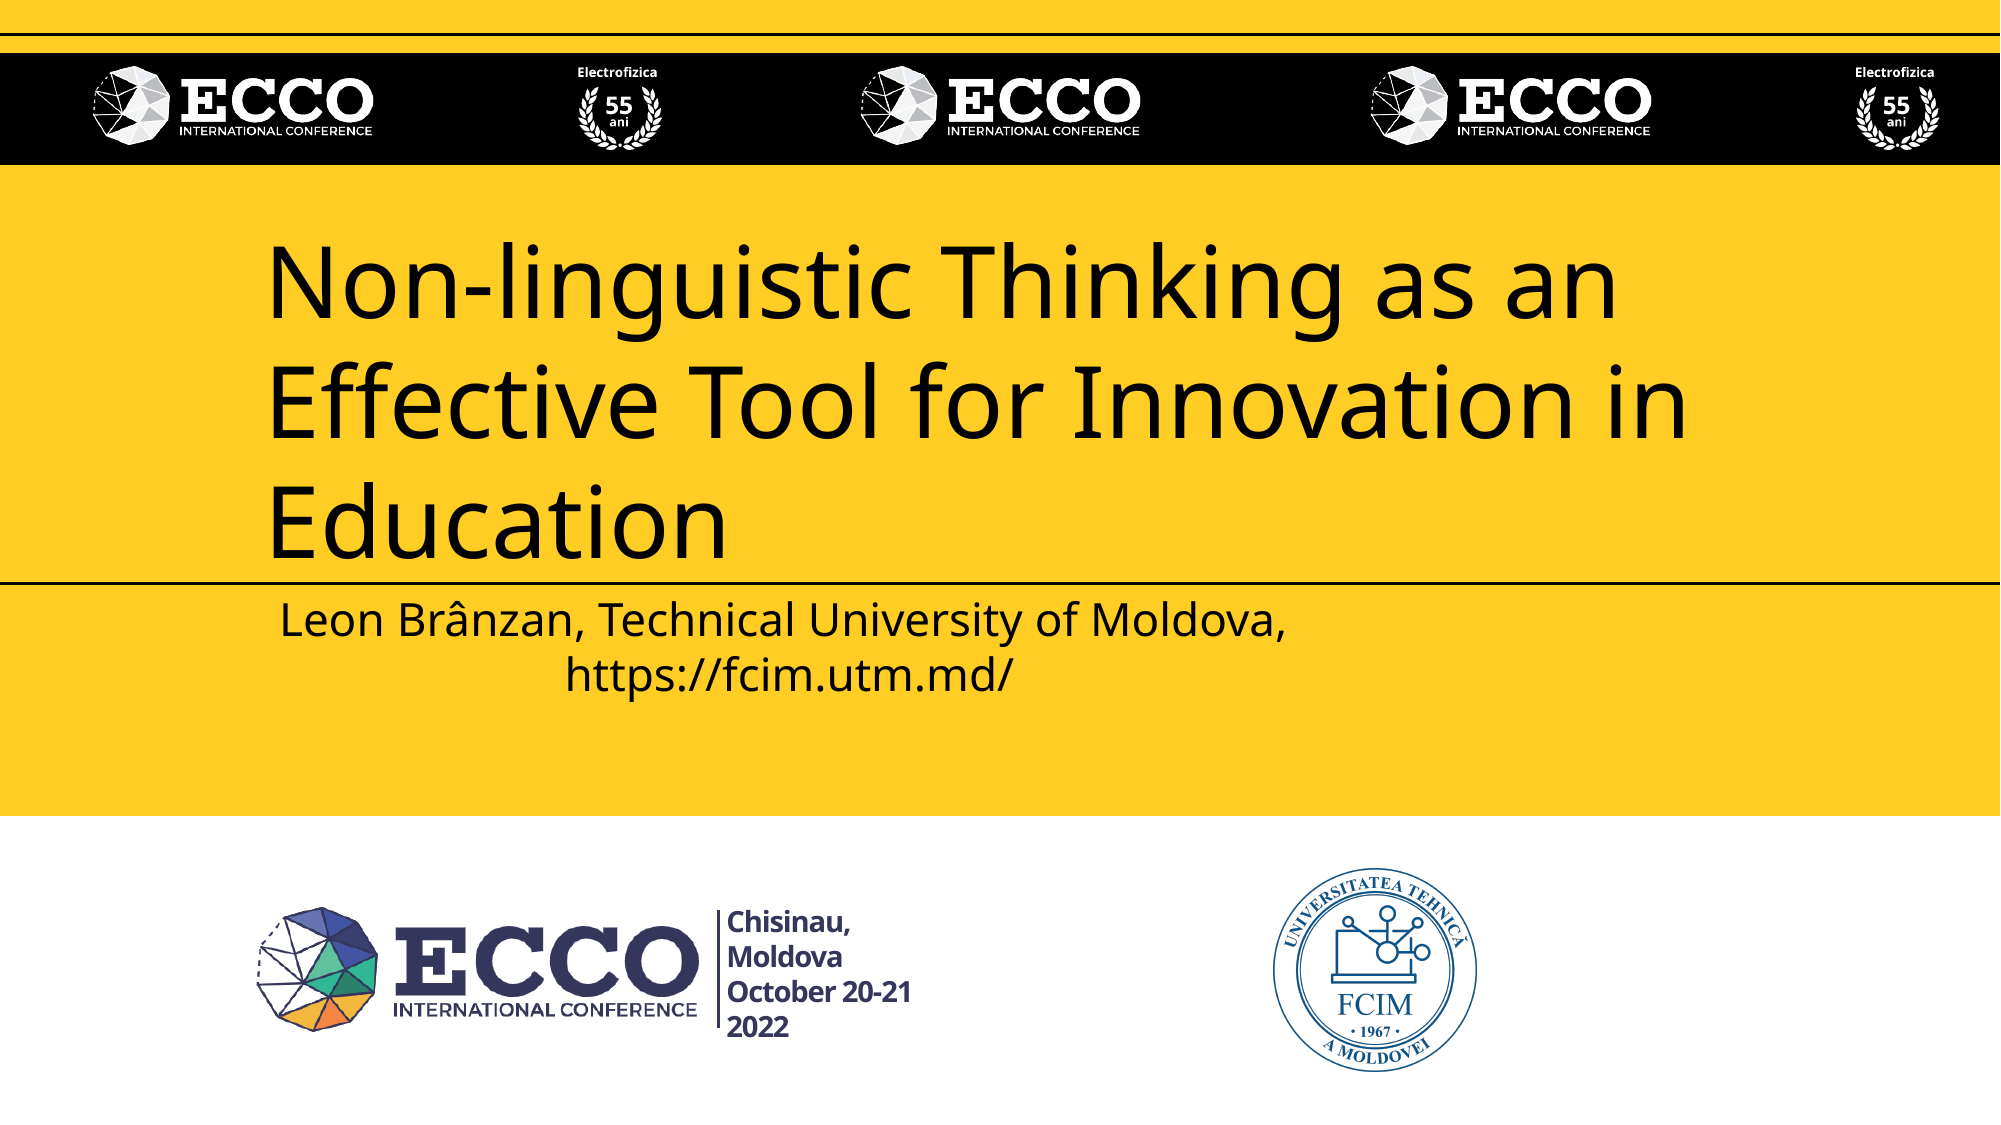

# Non-linguistic Thinking as an Effective Tool for Innovation in Education
Leon Brânzan, Technical University of Moldova, https://fcim.utm.md/